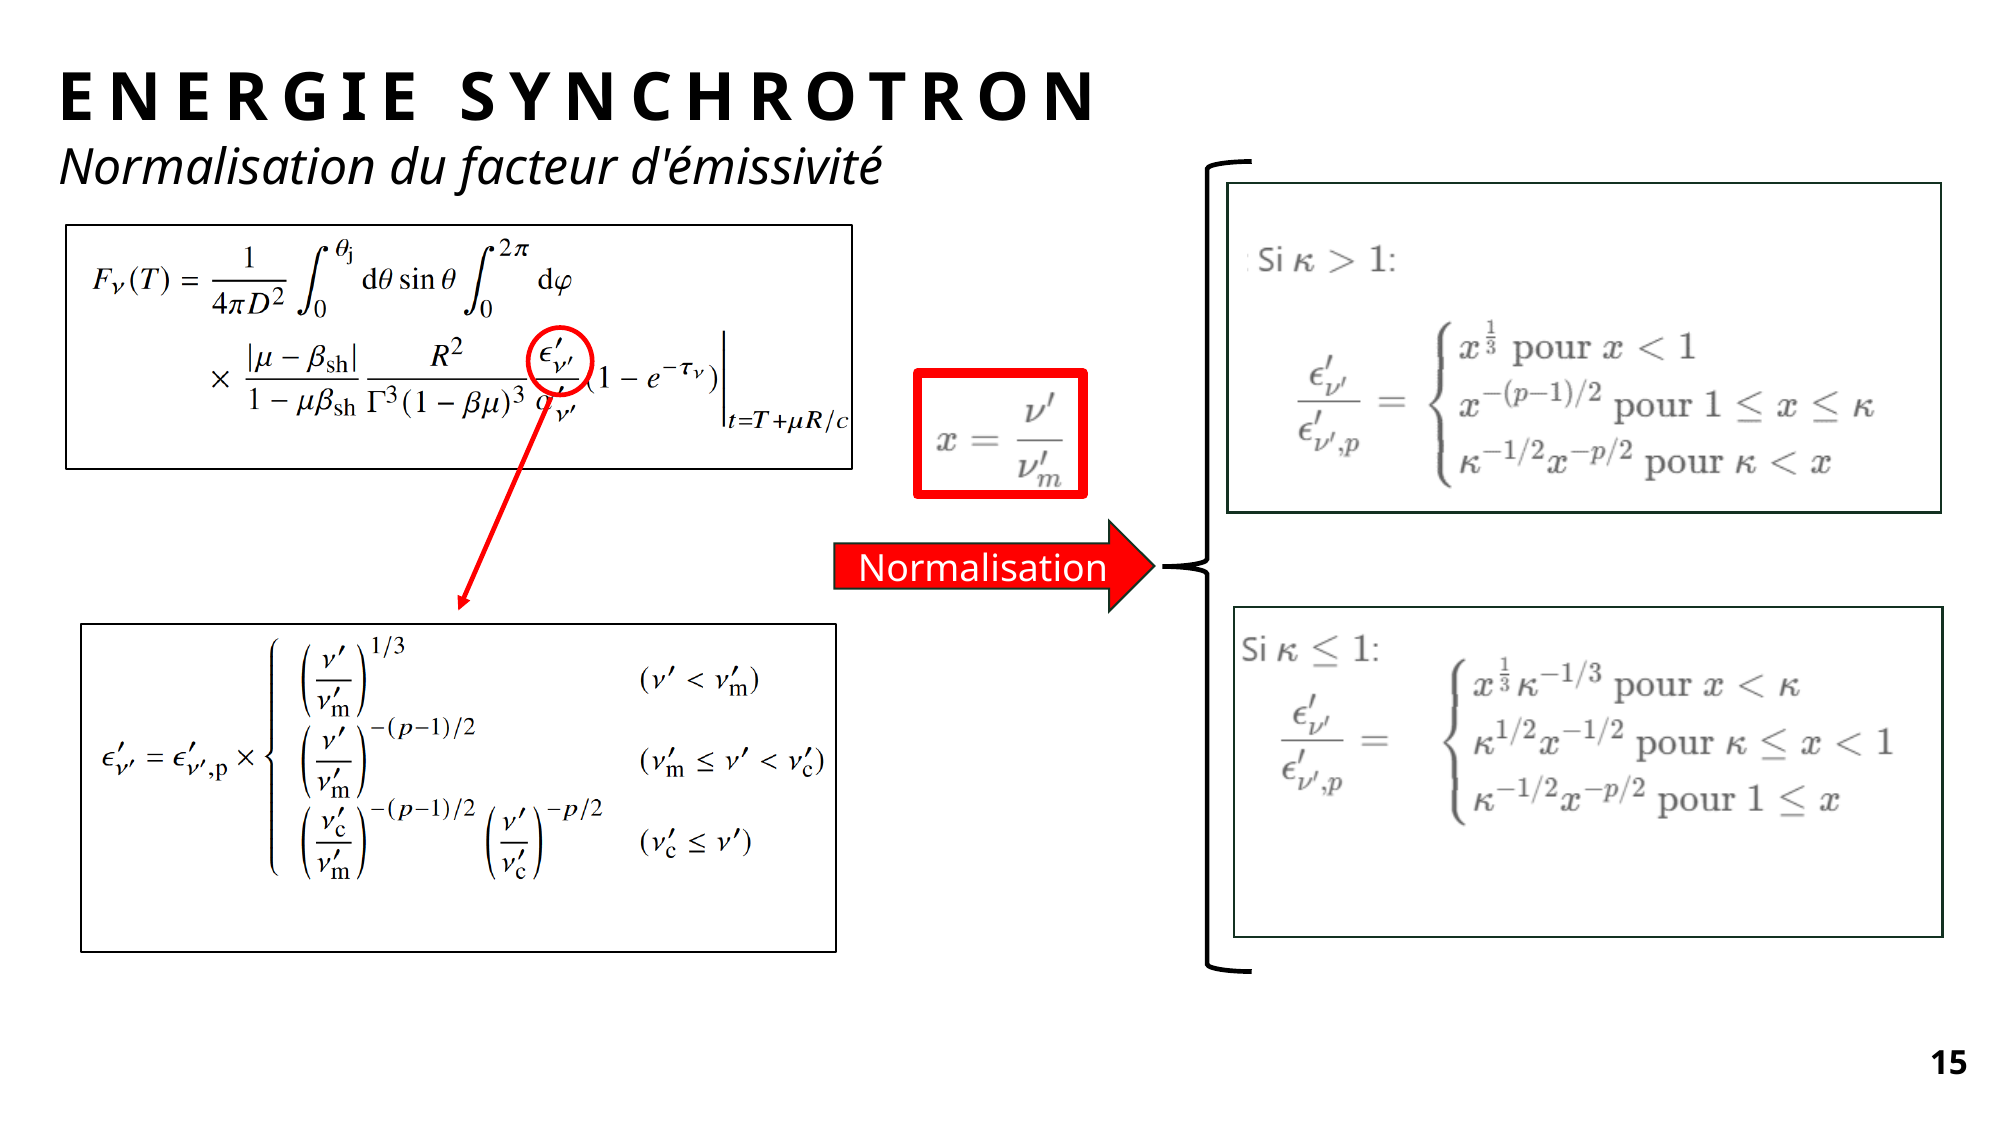

# Energie synchrotron
Normalisation du facteur d'émissivité
Mines Paris | PSL
Normalisation
15